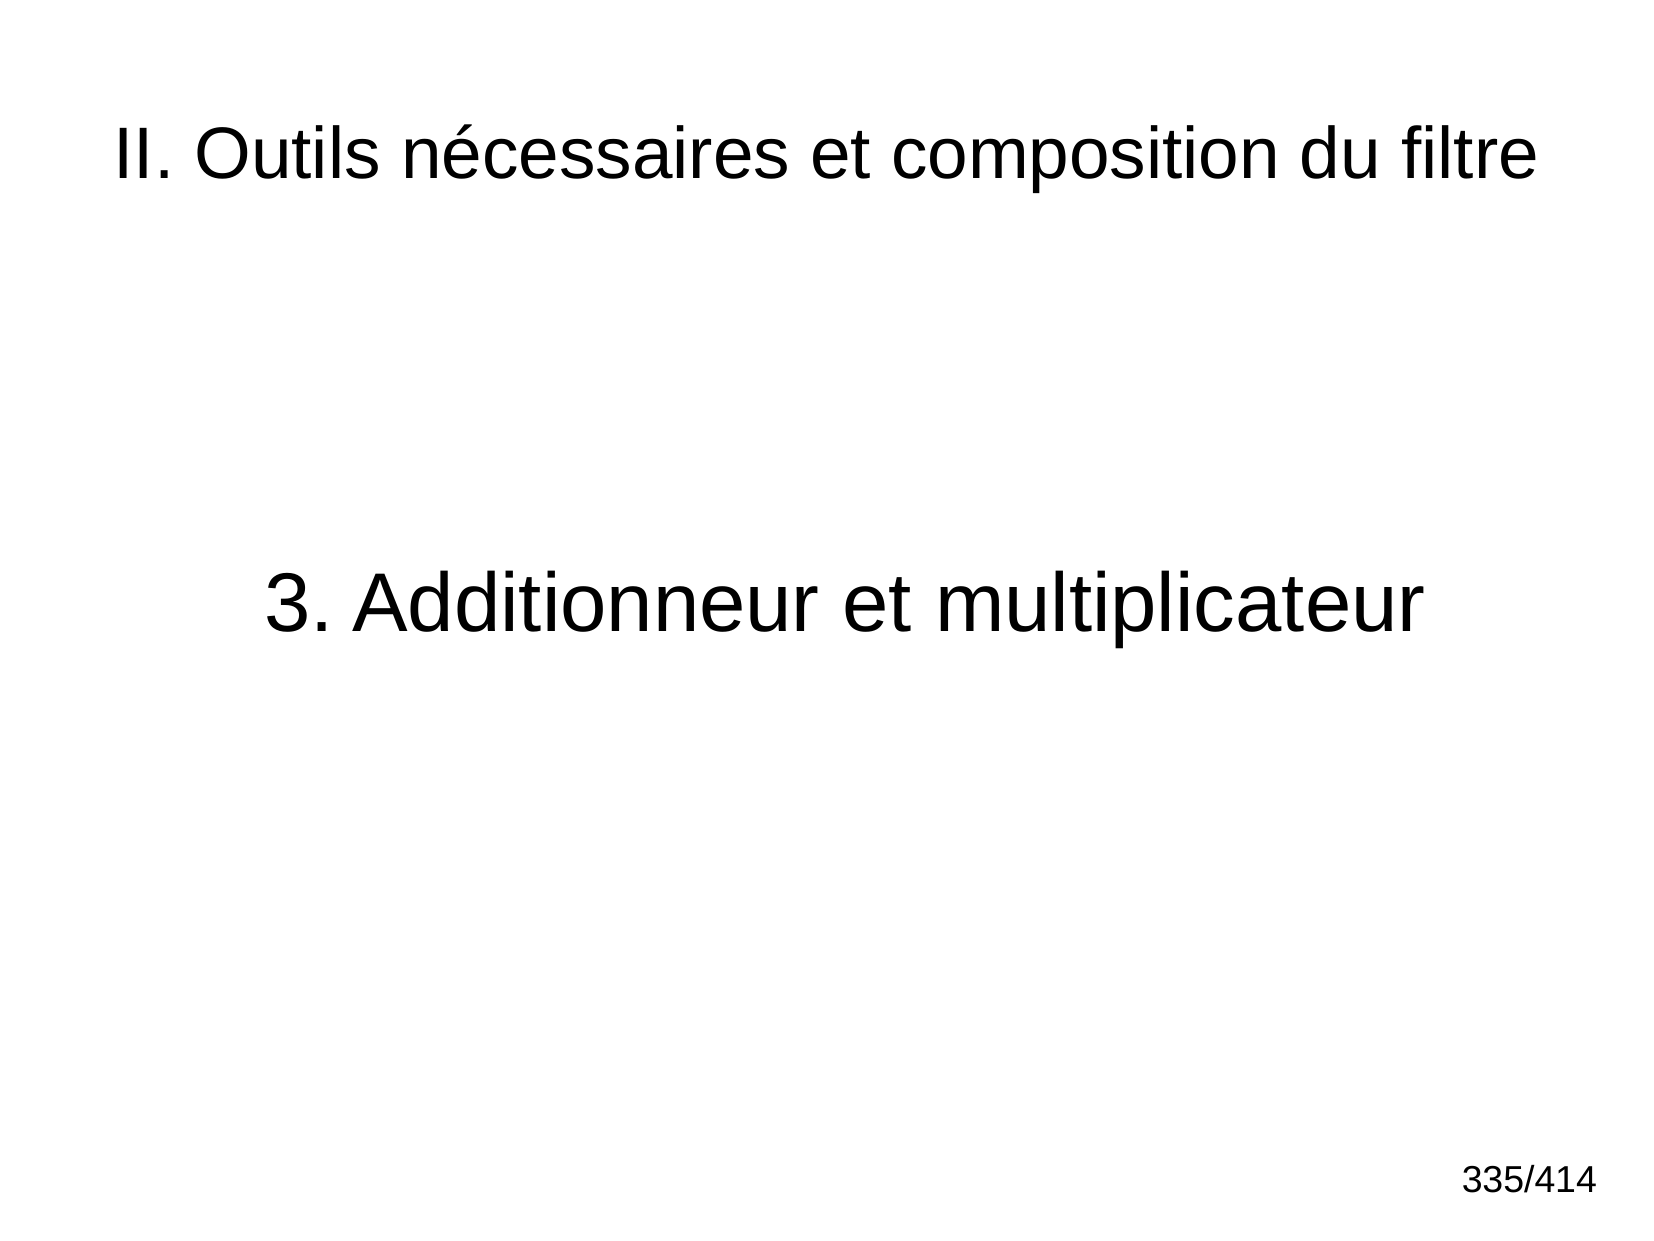

# II. Outils nécessaires et composition du filtre
3. Additionneur et multiplicateur